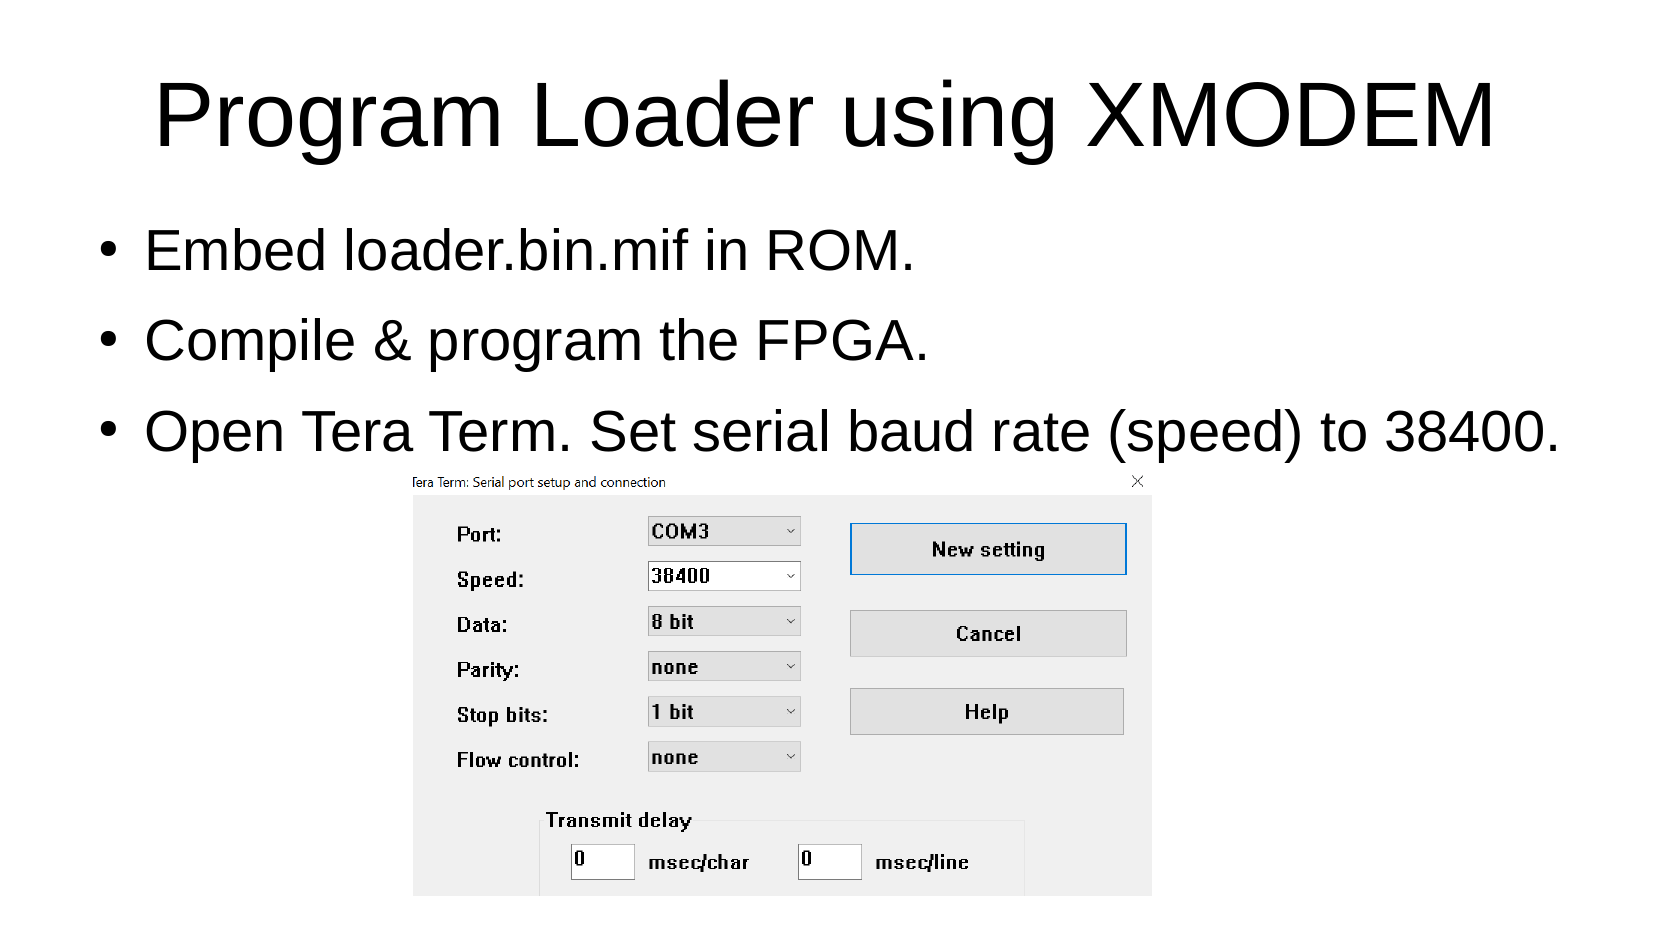

# Program Loader using XMODEM
Embed loader.bin.mif in ROM.
Compile & program the FPGA.
Open Tera Term. Set serial baud rate (speed) to 38400.